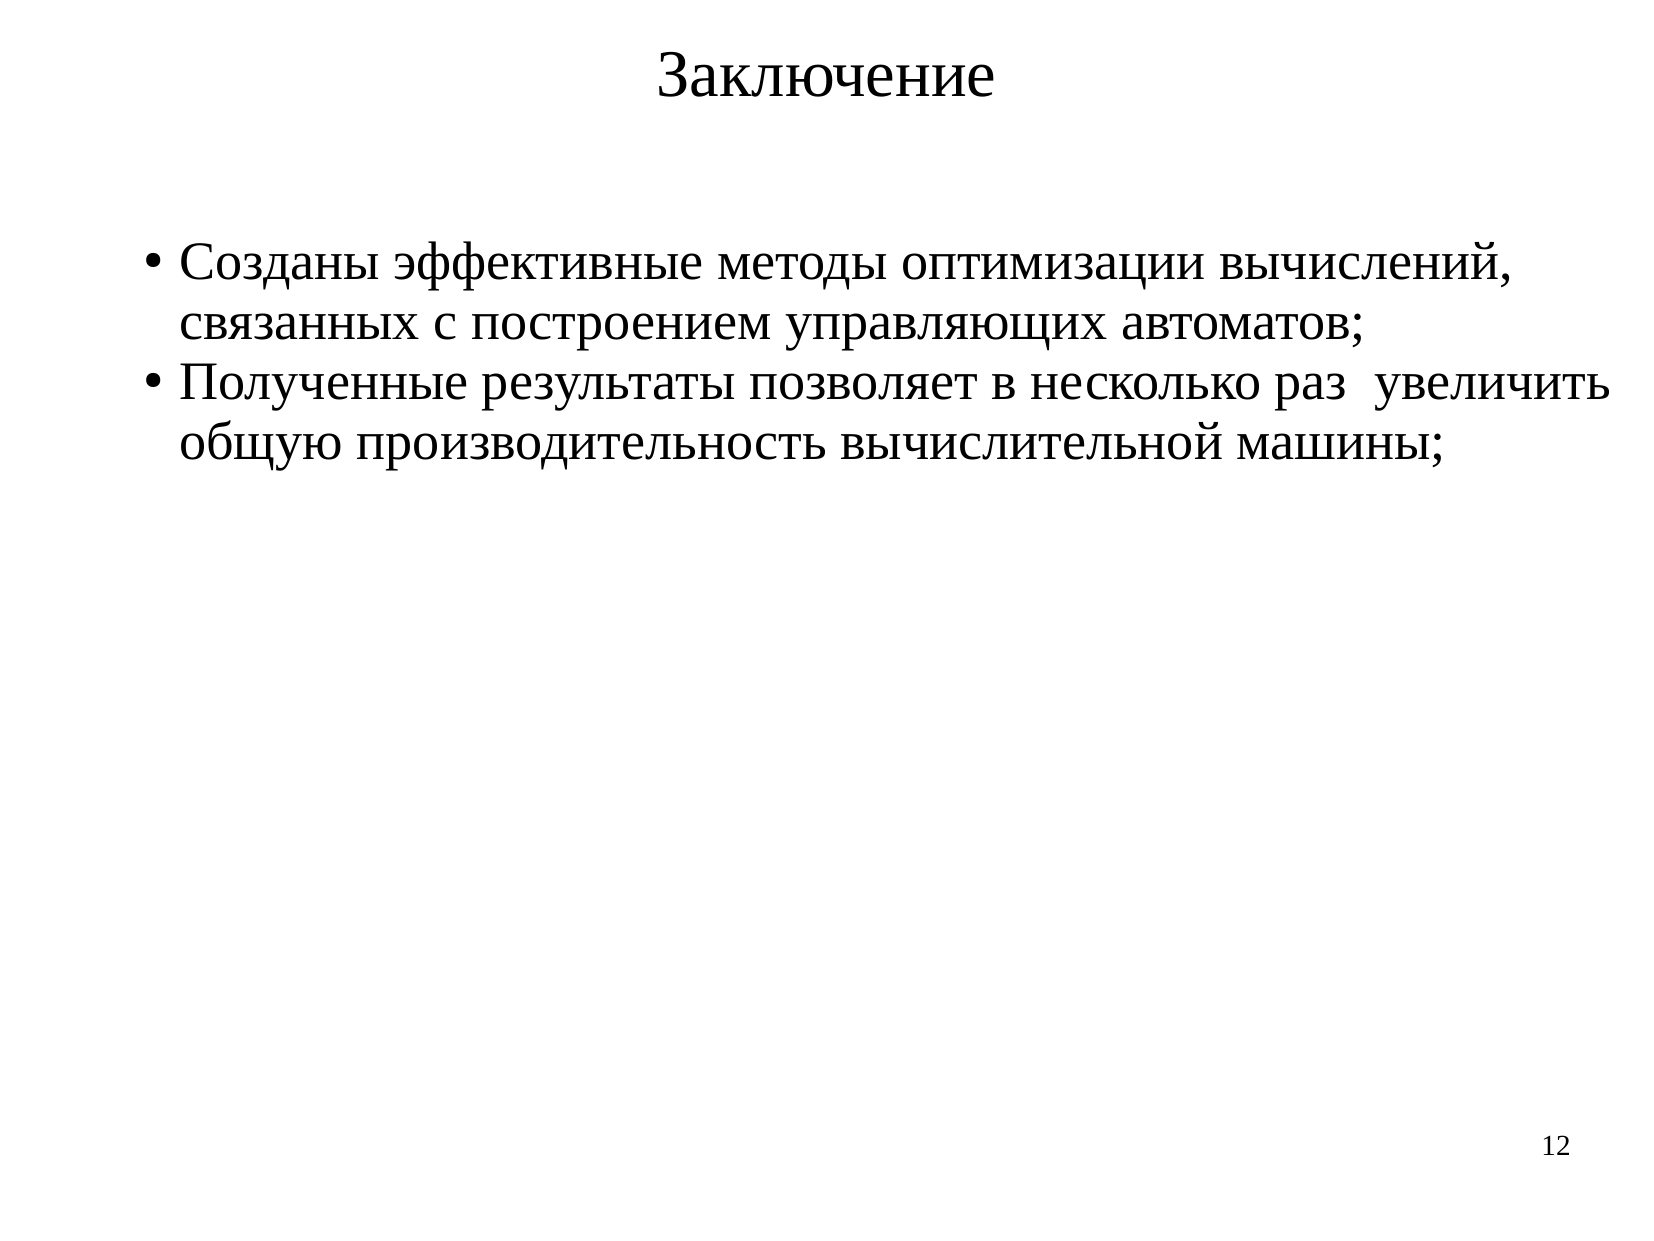

Заключение
Созданы эффективные методы оптимизации вычислений,
связанных с построением управляющих автоматов;
Полученные результаты позволяет в несколько раз увеличить
общую производительность вычислительной машины;
12